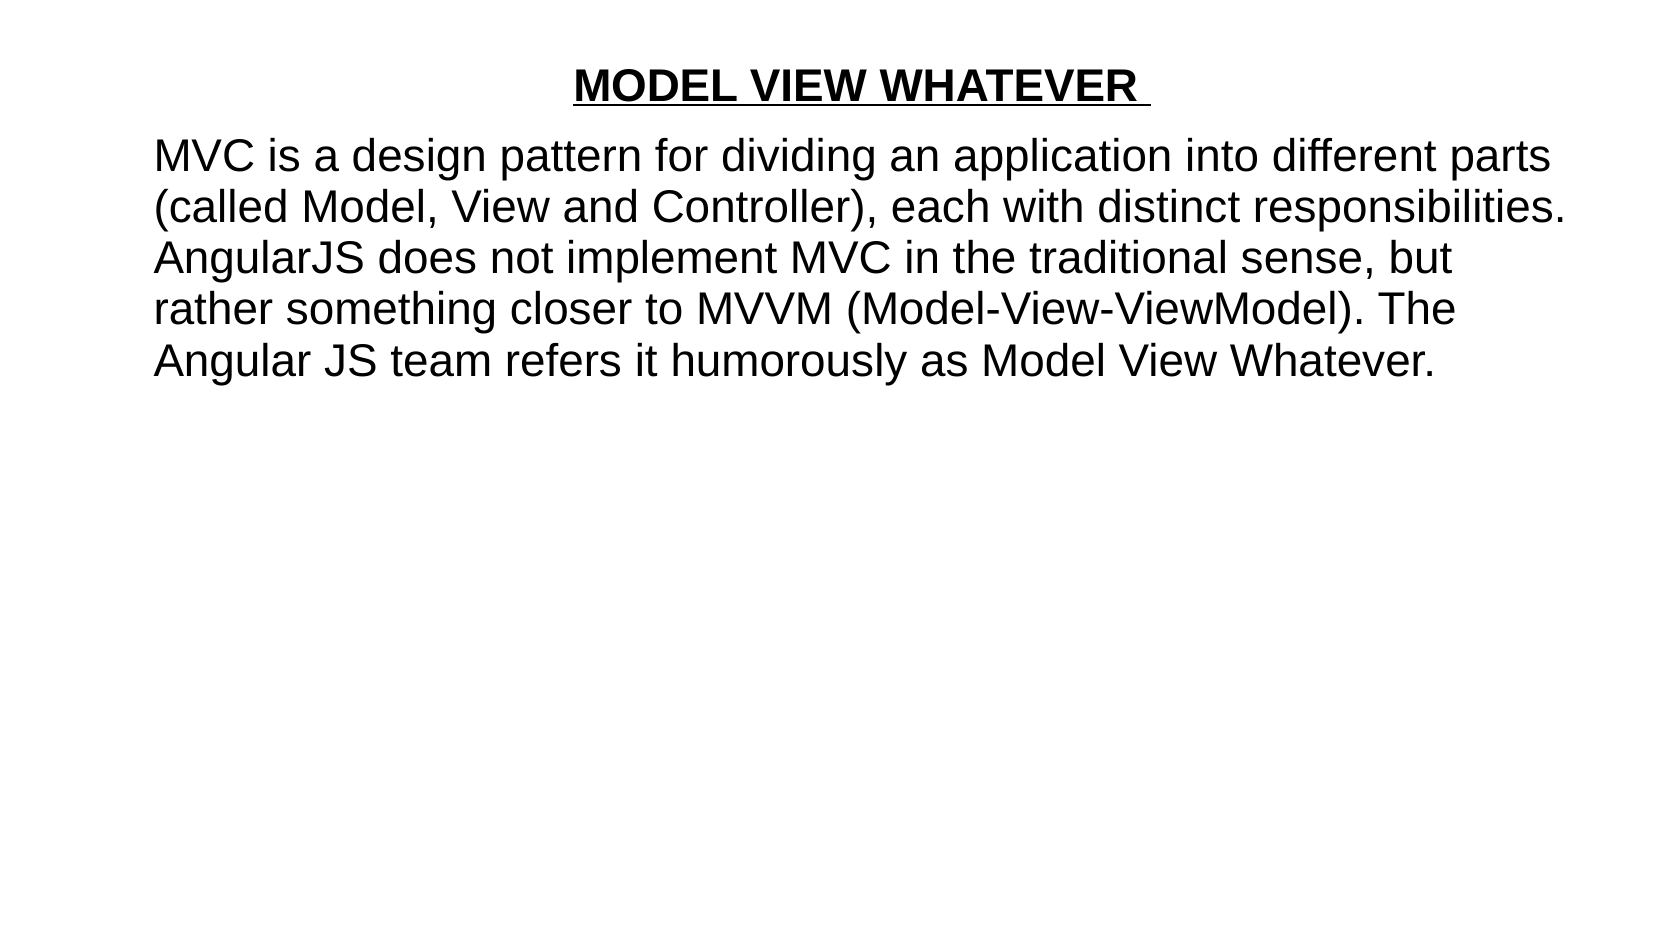

# MODEL VIEW WHATEVER
MVC is a design pattern for dividing an application into different parts (called Model, View and Controller), each with distinct responsibilities. AngularJS does not implement MVC in the traditional sense, but rather something closer to MVVM (Model-View-ViewModel). The Angular JS team refers it humorously as Model View Whatever.